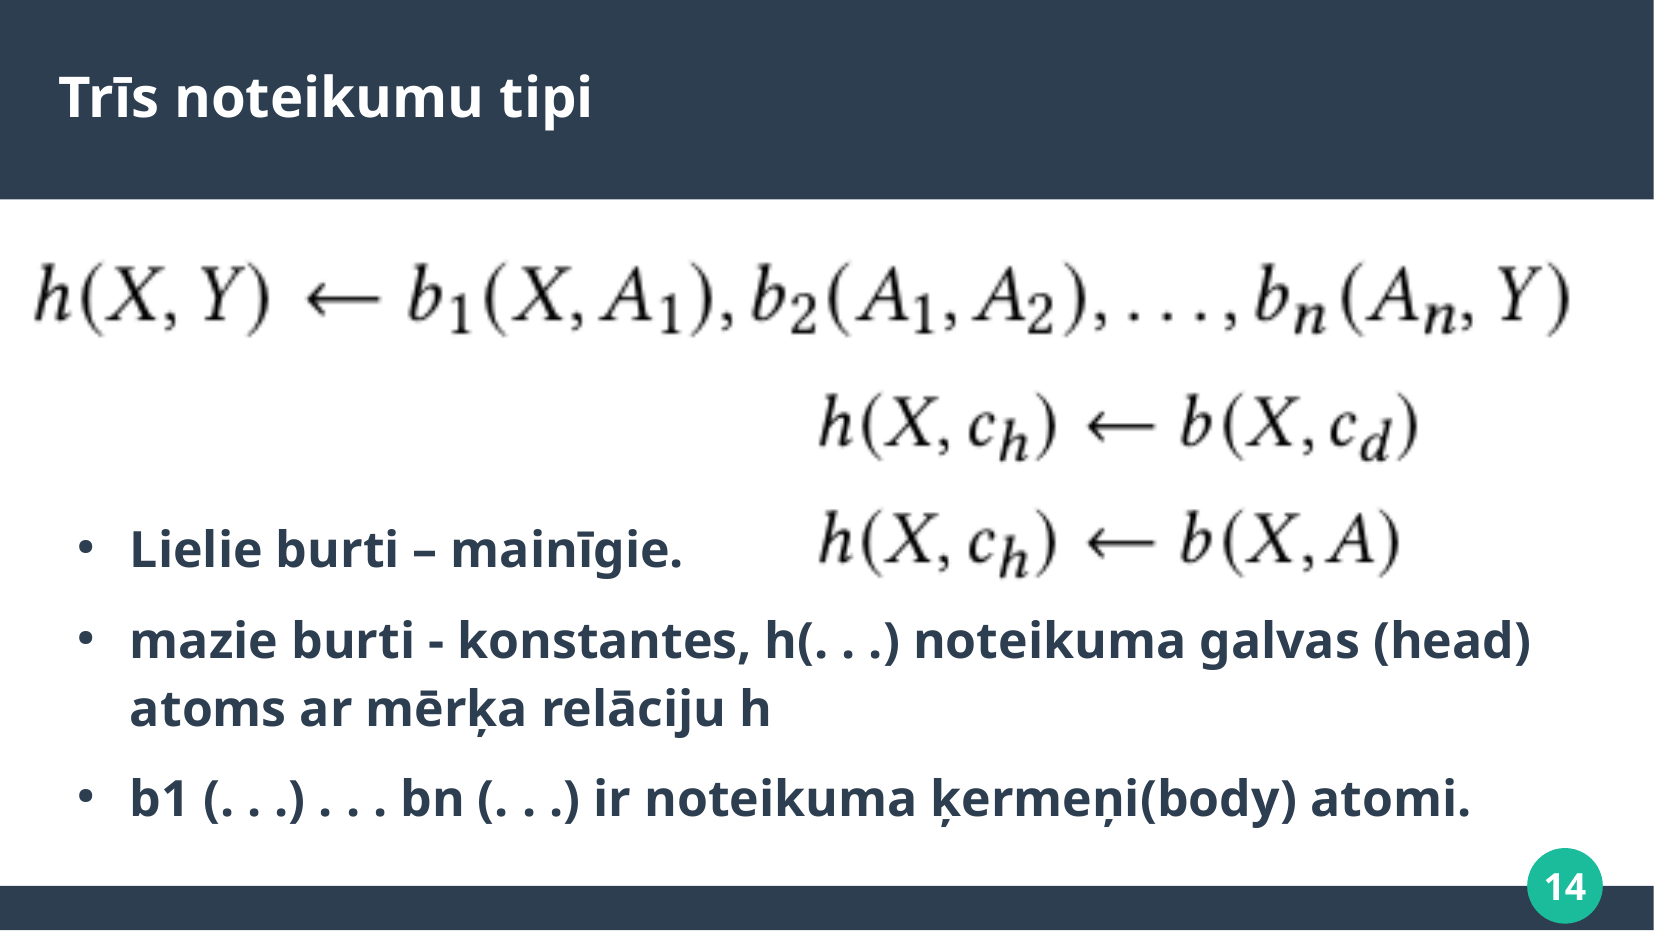

# Trīs noteikumu tipi
Lielie burti – mainīgie.
mazie burti - konstantes, h(. . .) noteikuma galvas (head) atoms ar mērķa relāciju h
b1 (. . .) . . . bn (. . .) ir noteikuma ķermeņi(body) atomi.